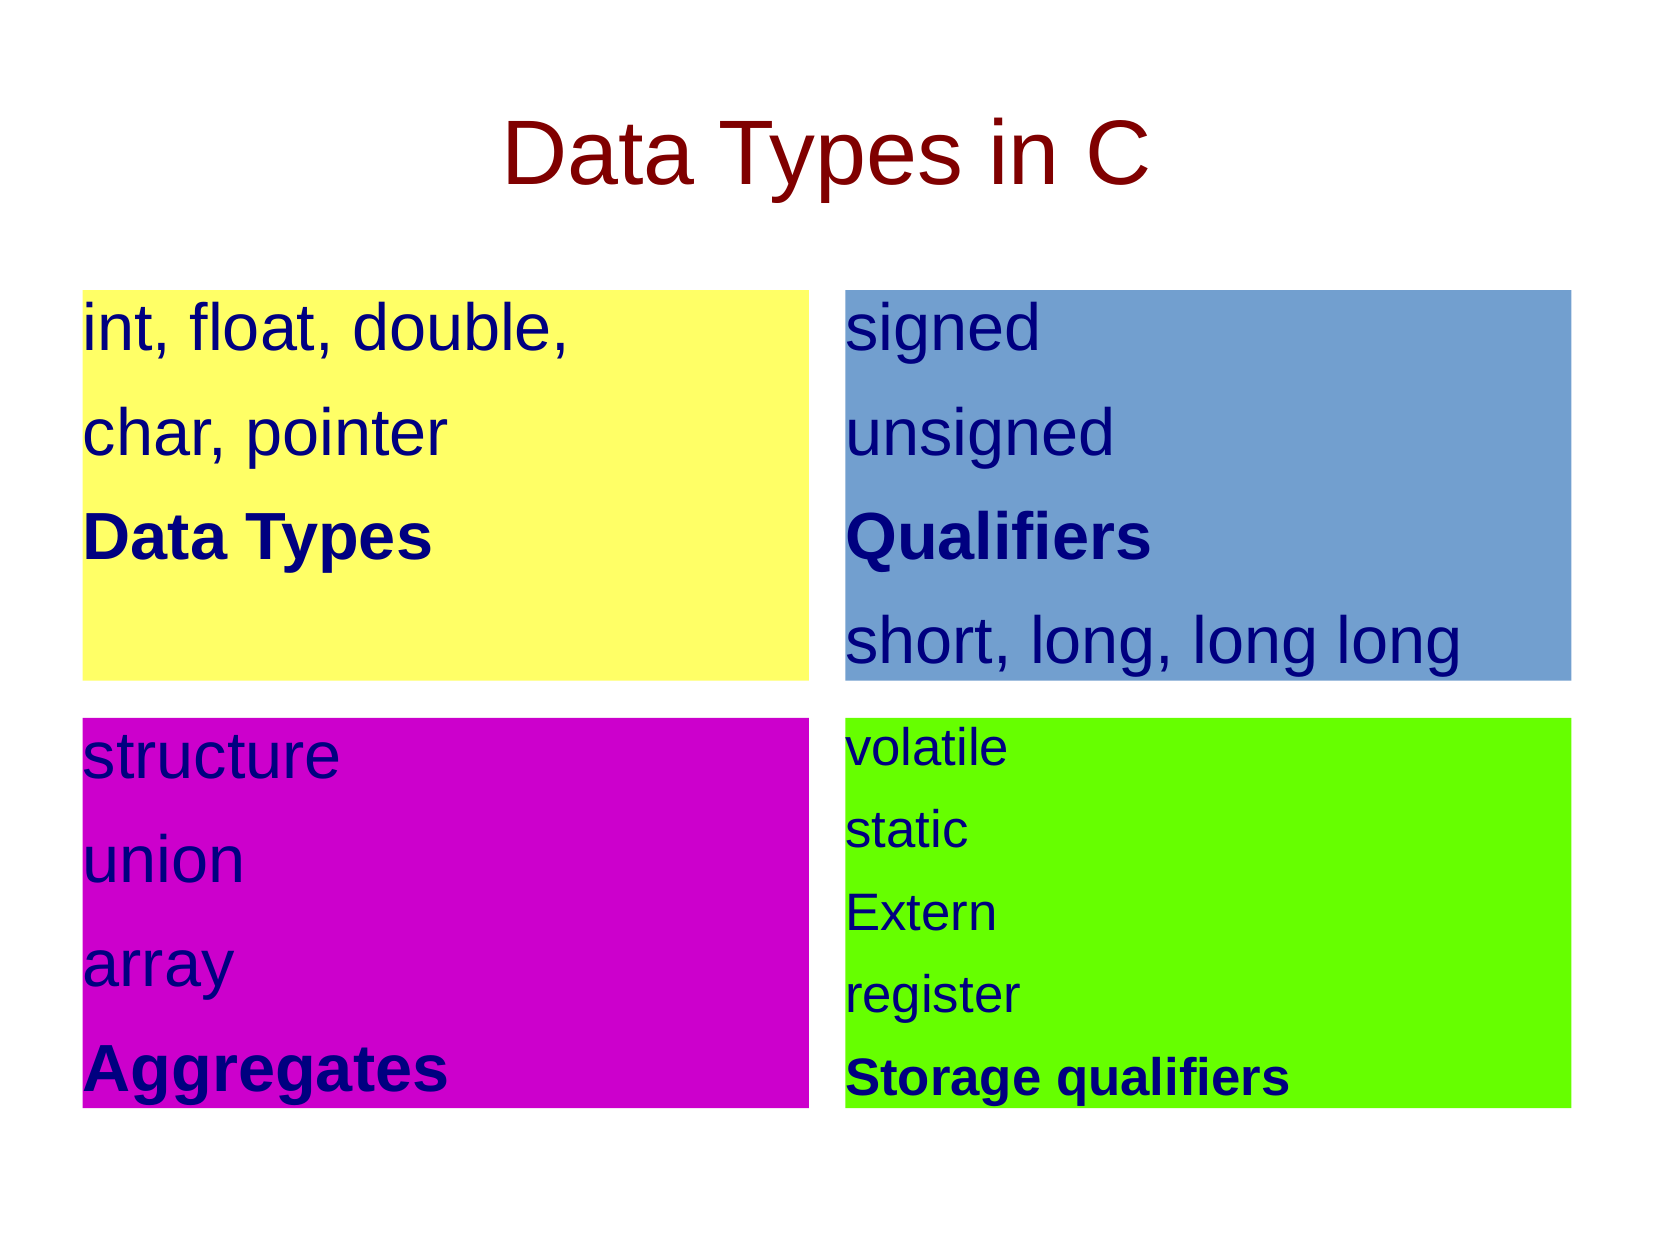

# Data Types in C
int, float, double,
char, pointer
Data Types
signed
unsigned
Qualifiers
short, long, long long
structure
union
array
Aggregates
volatile
static
Extern
register
Storage qualifiers